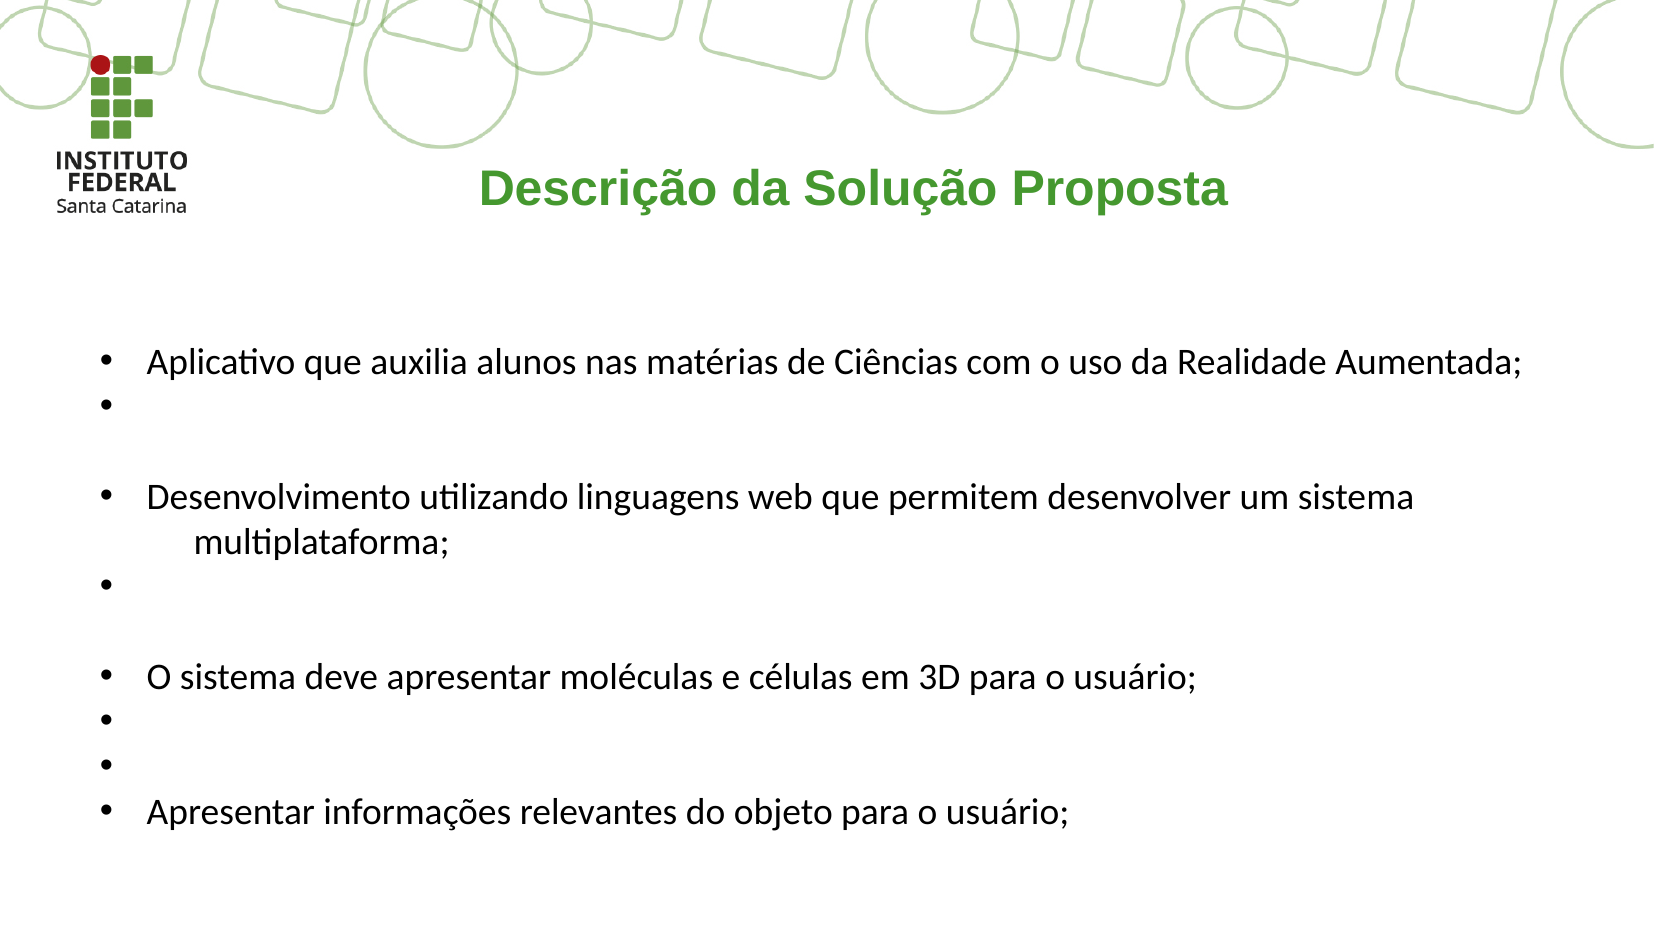

# Descrição da Solução Proposta
Aplicativo que auxilia alunos nas matérias de Ciências com o uso da Realidade Aumentada;
Desenvolvimento utilizando linguagens web que permitem desenvolver um sistema multiplataforma;
O sistema deve apresentar moléculas e células em 3D para o usuário;
Apresentar informações relevantes do objeto para o usuário;